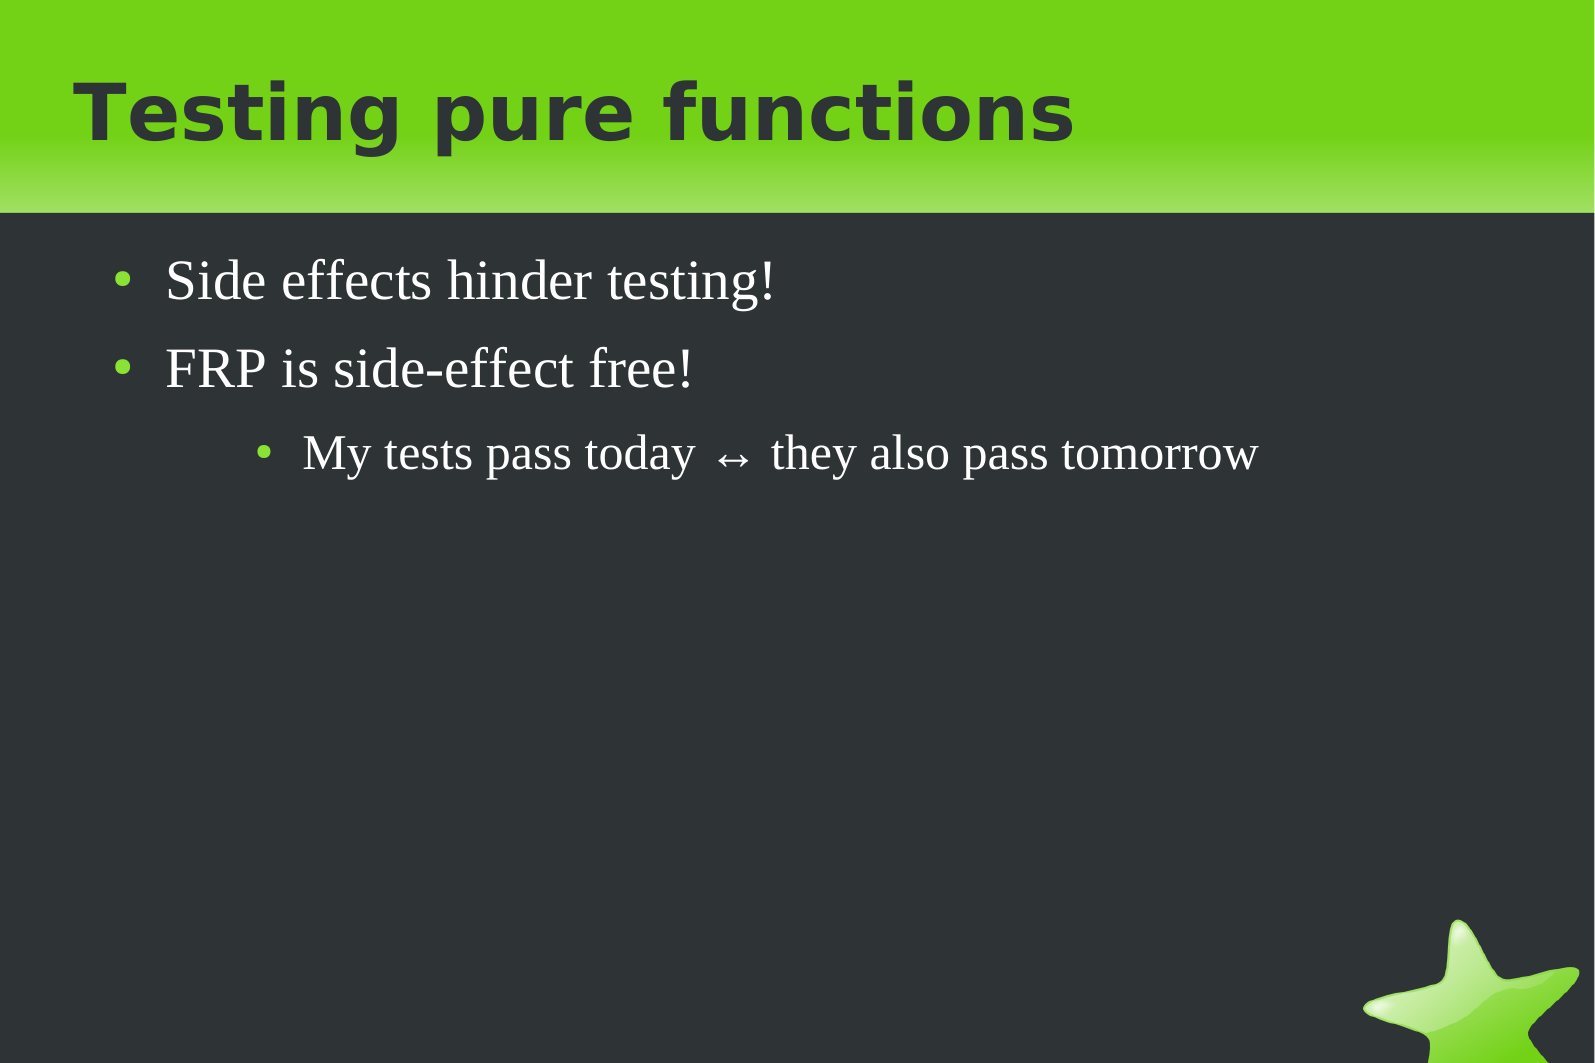

# Testing pure functions
Side effects hinder testing!
FRP is side-effect free!
My tests pass today ↔ they also pass tomorrow